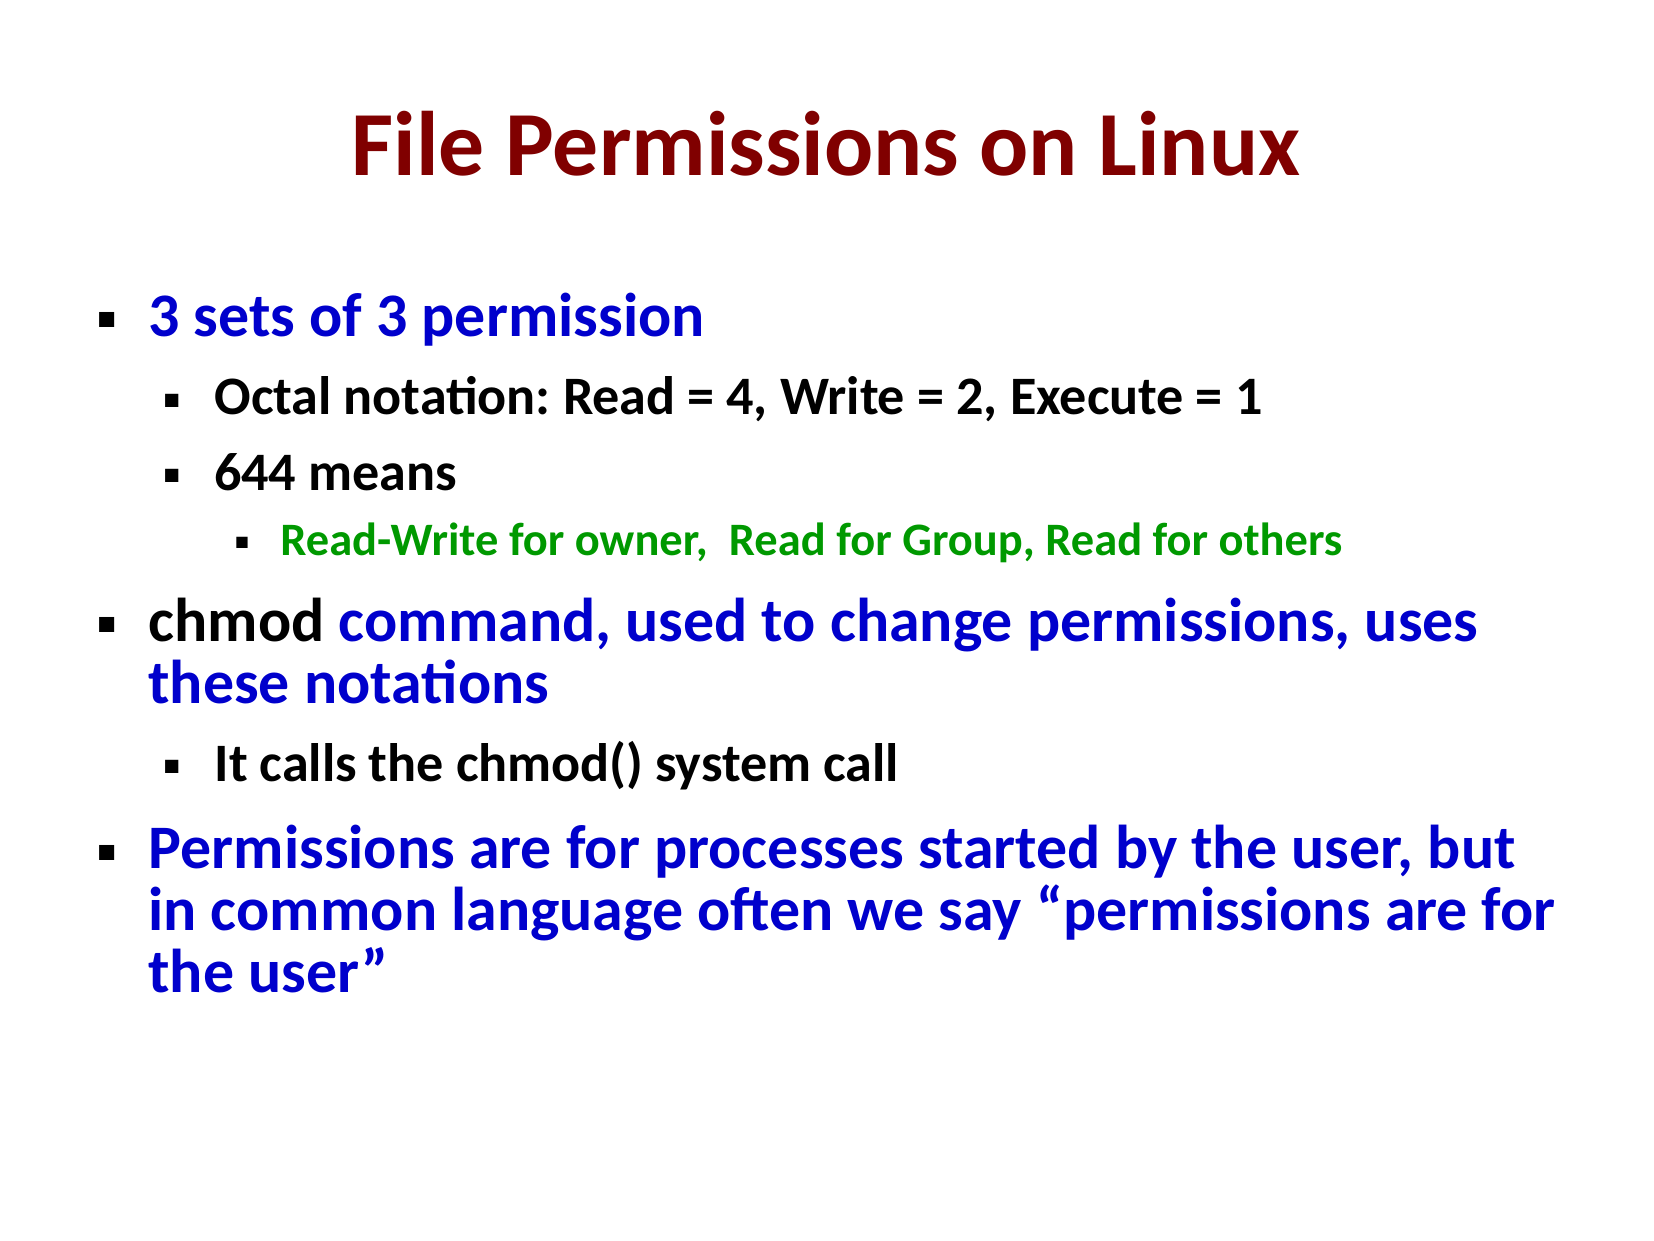

# File Permissions on Linux
3 sets of 3 permission
Octal notation: Read = 4, Write = 2, Execute = 1
644 means
Read-Write for owner, Read for Group, Read for others
chmod command, used to change permissions, uses these notations
It calls the chmod() system call
Permissions are for processes started by the user, but in common language often we say “permissions are for the user”